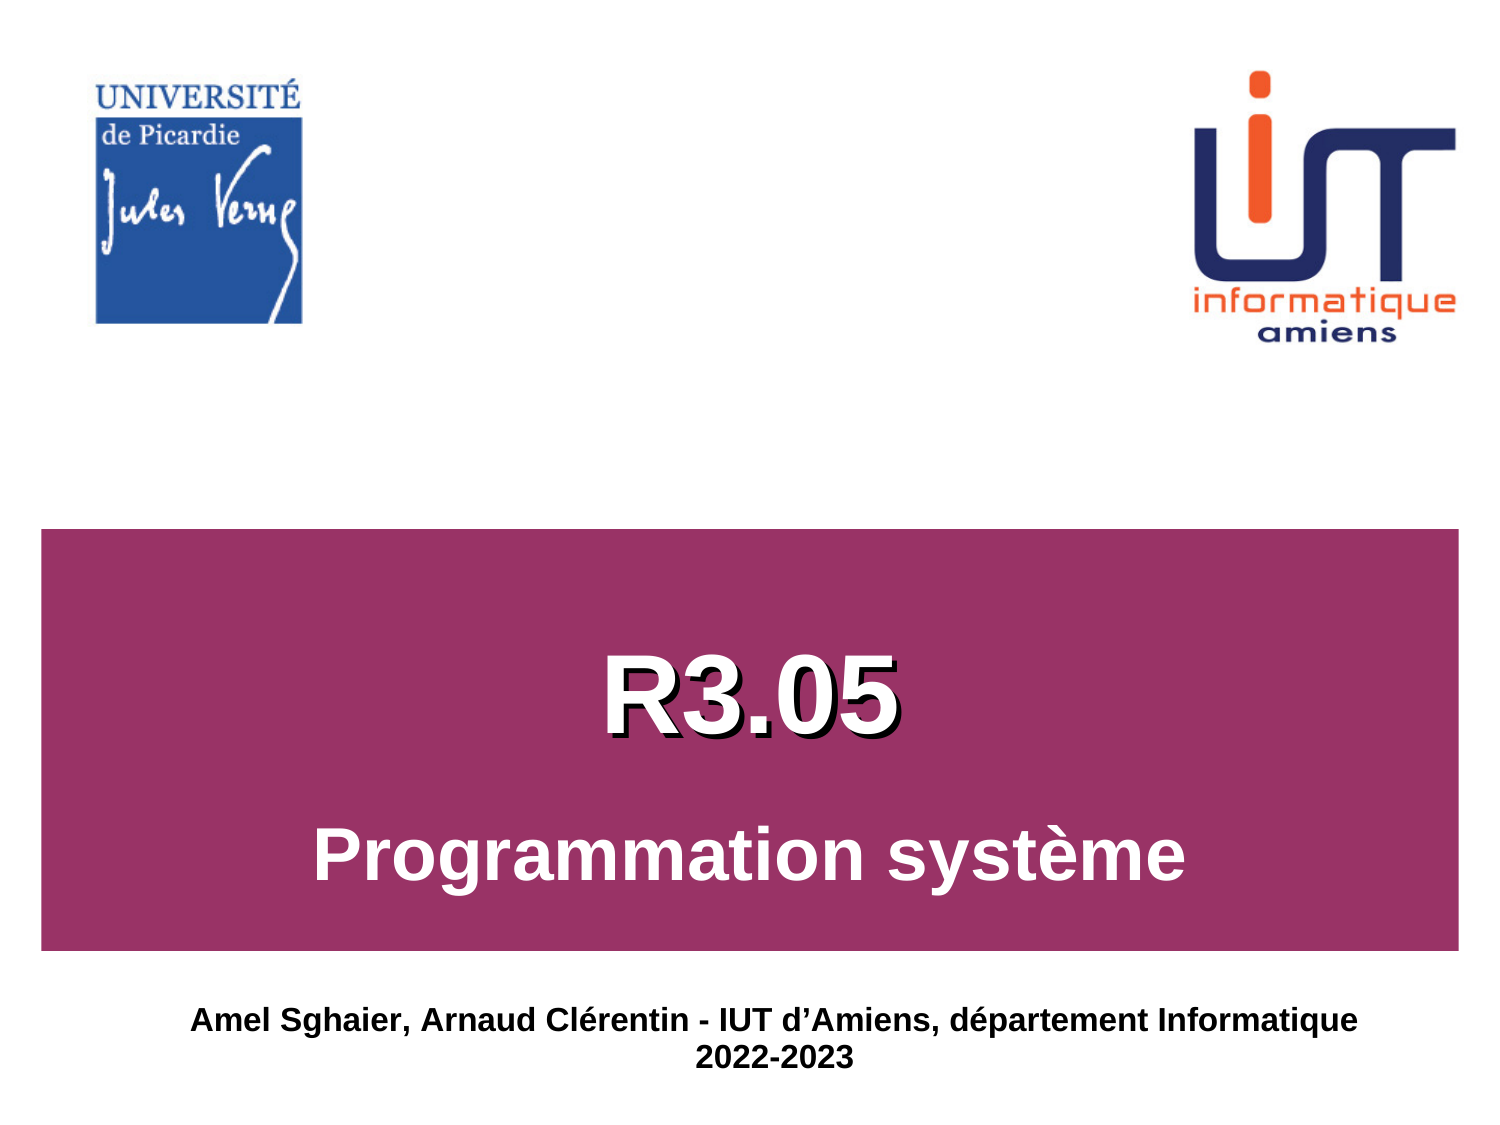

# R3.05 Programmation système
Amel Sghaier, Arnaud Clérentin - IUT d’Amiens, département Informatique
2022-2023